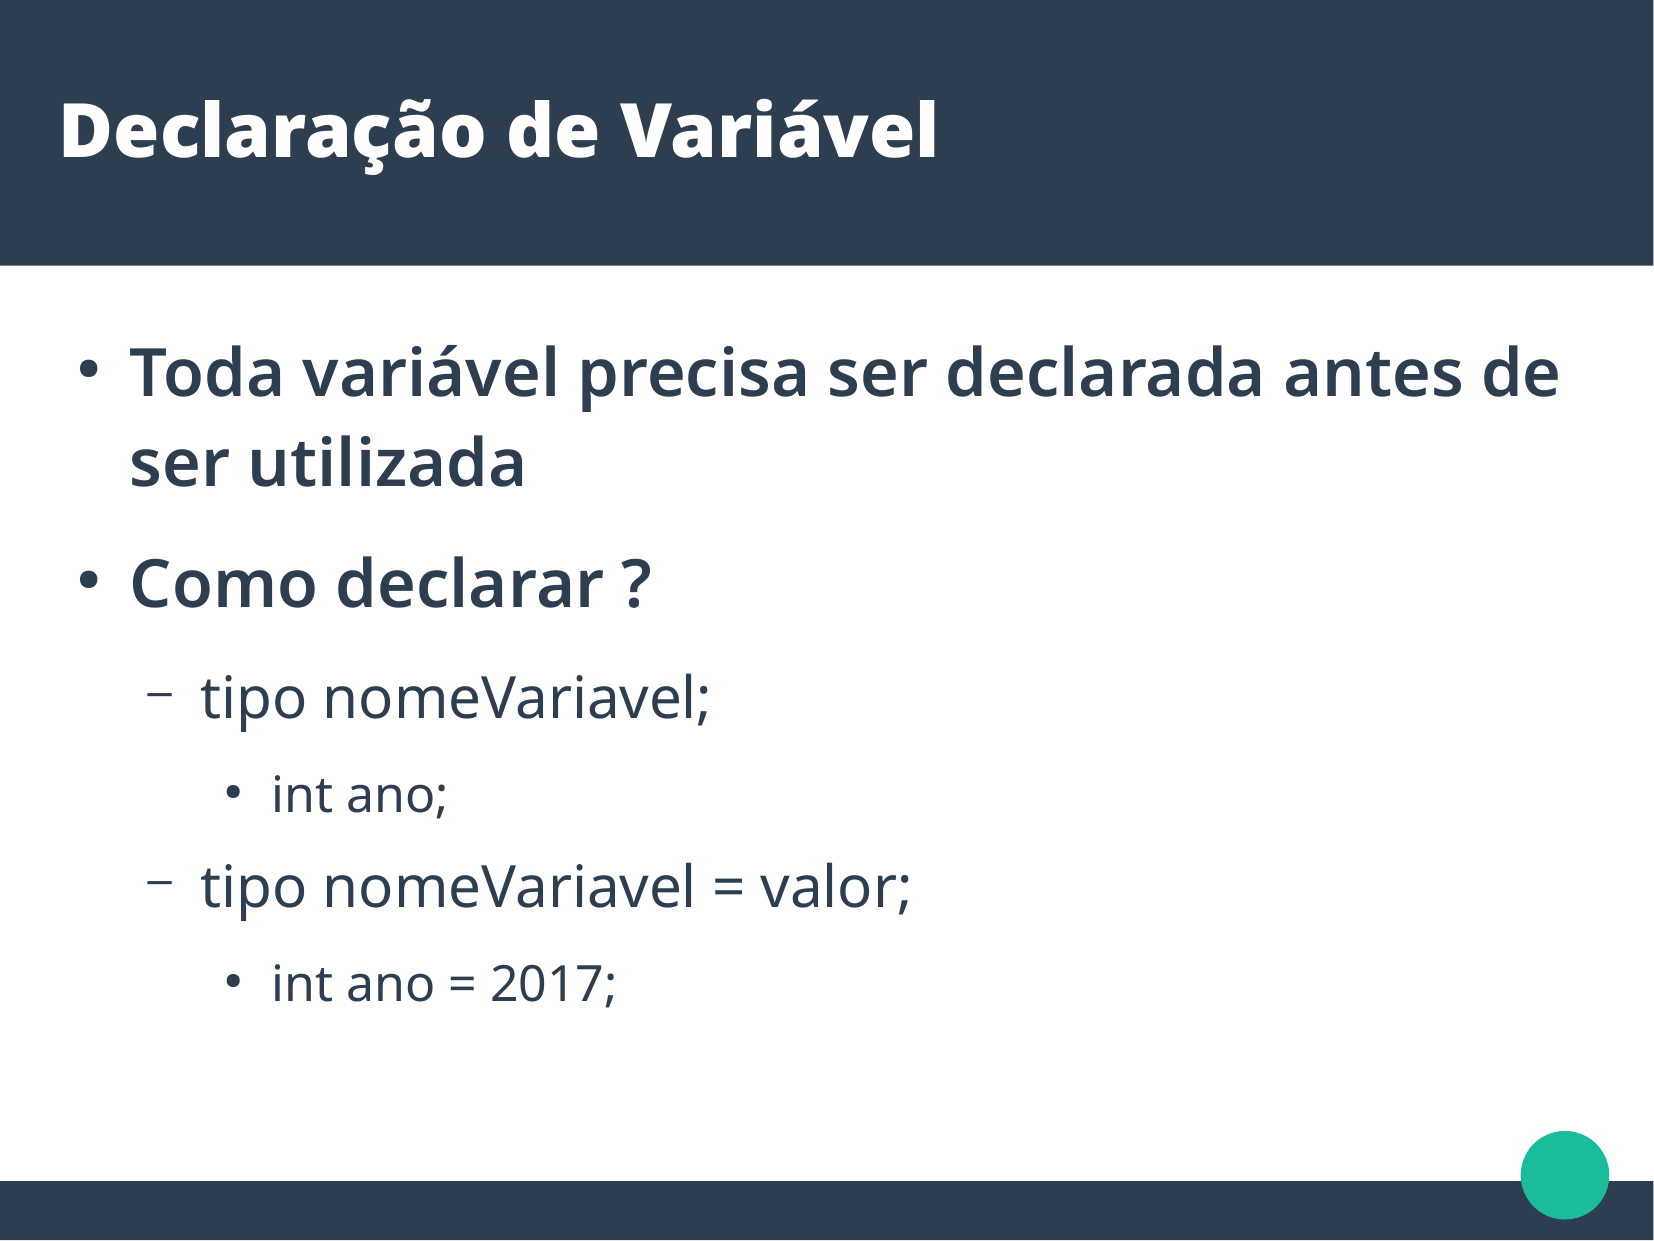

# Declaração de Variável
Toda variável precisa ser declarada antes de ser utilizada
Como declarar ?
tipo nomeVariavel;
int ano;
tipo nomeVariavel = valor;
int ano = 2017;